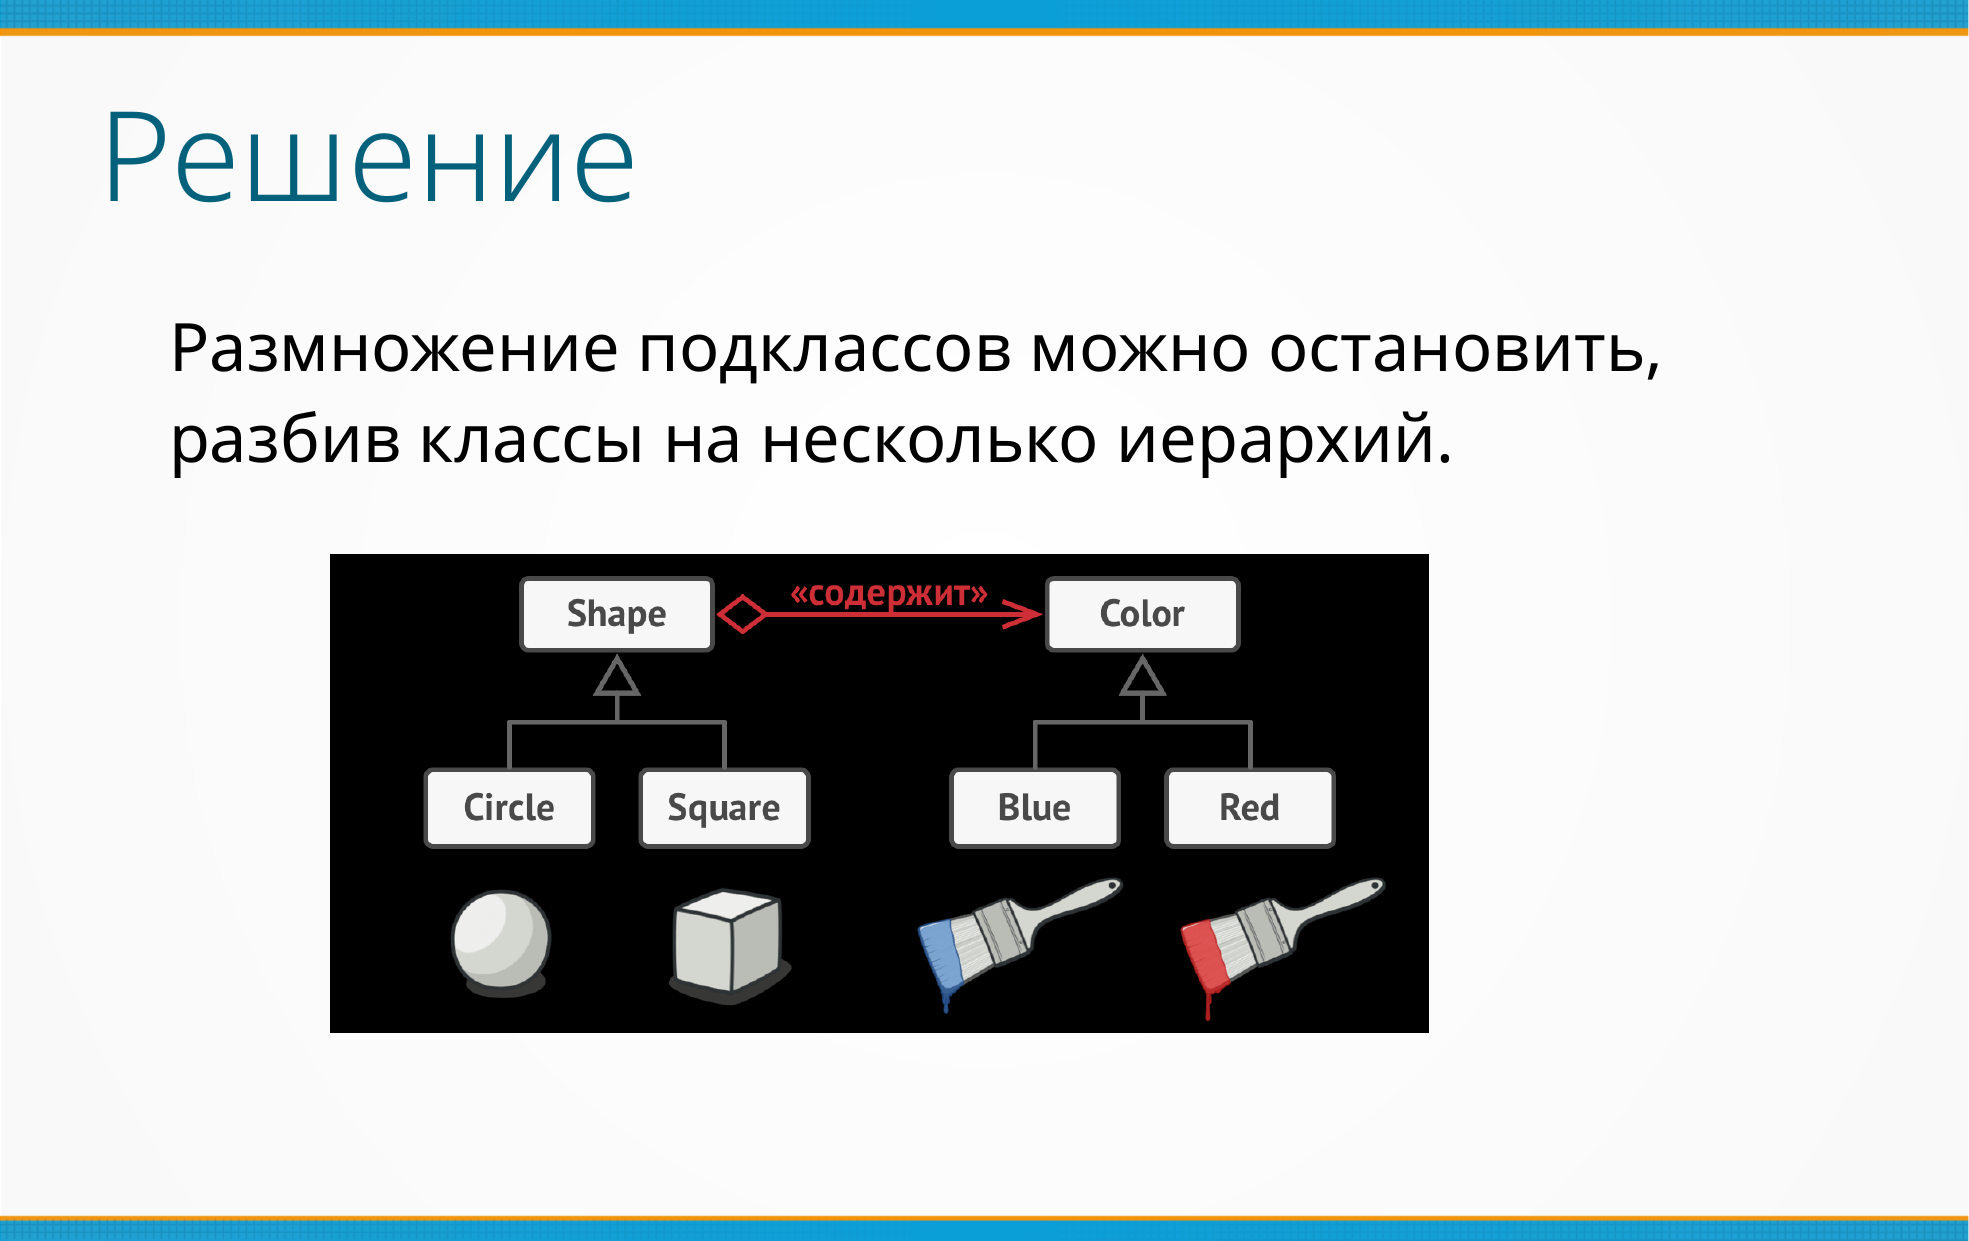

# Решение
Размножение подклассов можно остановить, разбив классы на несколько иерархий.